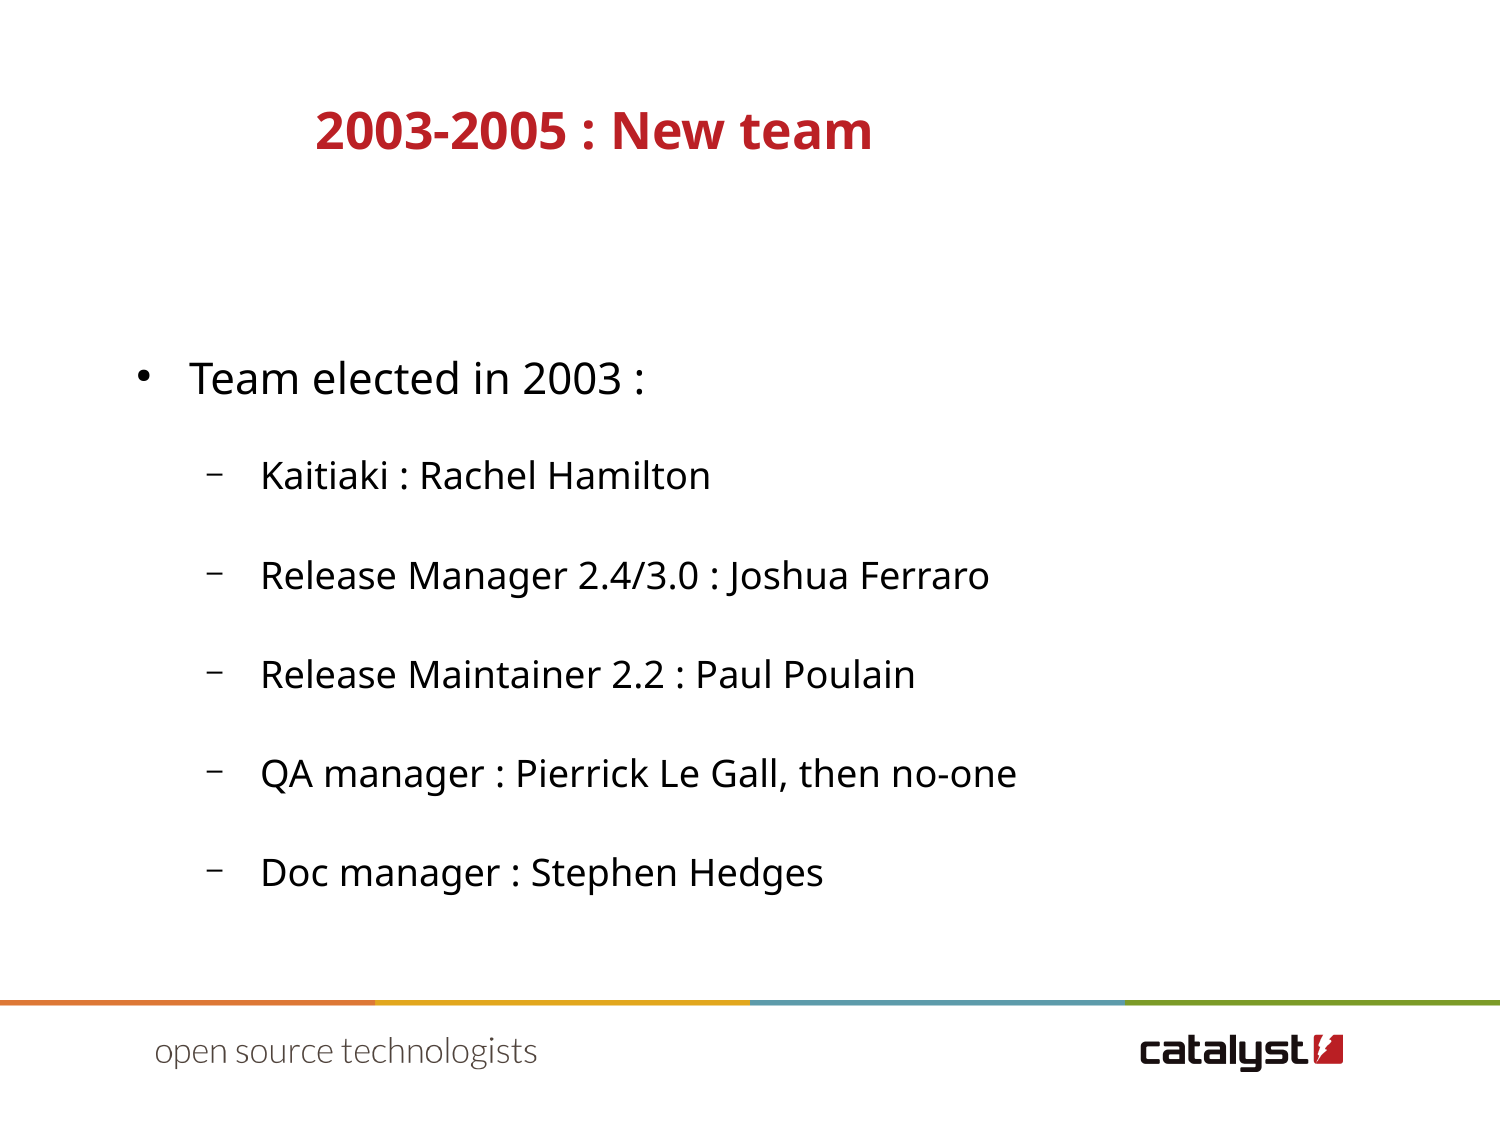

# 2003-2005 : New team
Team elected in 2003 :
Kaitiaki : Rachel Hamilton
Release Manager 2.4/3.0 : Joshua Ferraro
Release Maintainer 2.2 : Paul Poulain
QA manager : Pierrick Le Gall, then no-one
Doc manager : Stephen Hedges